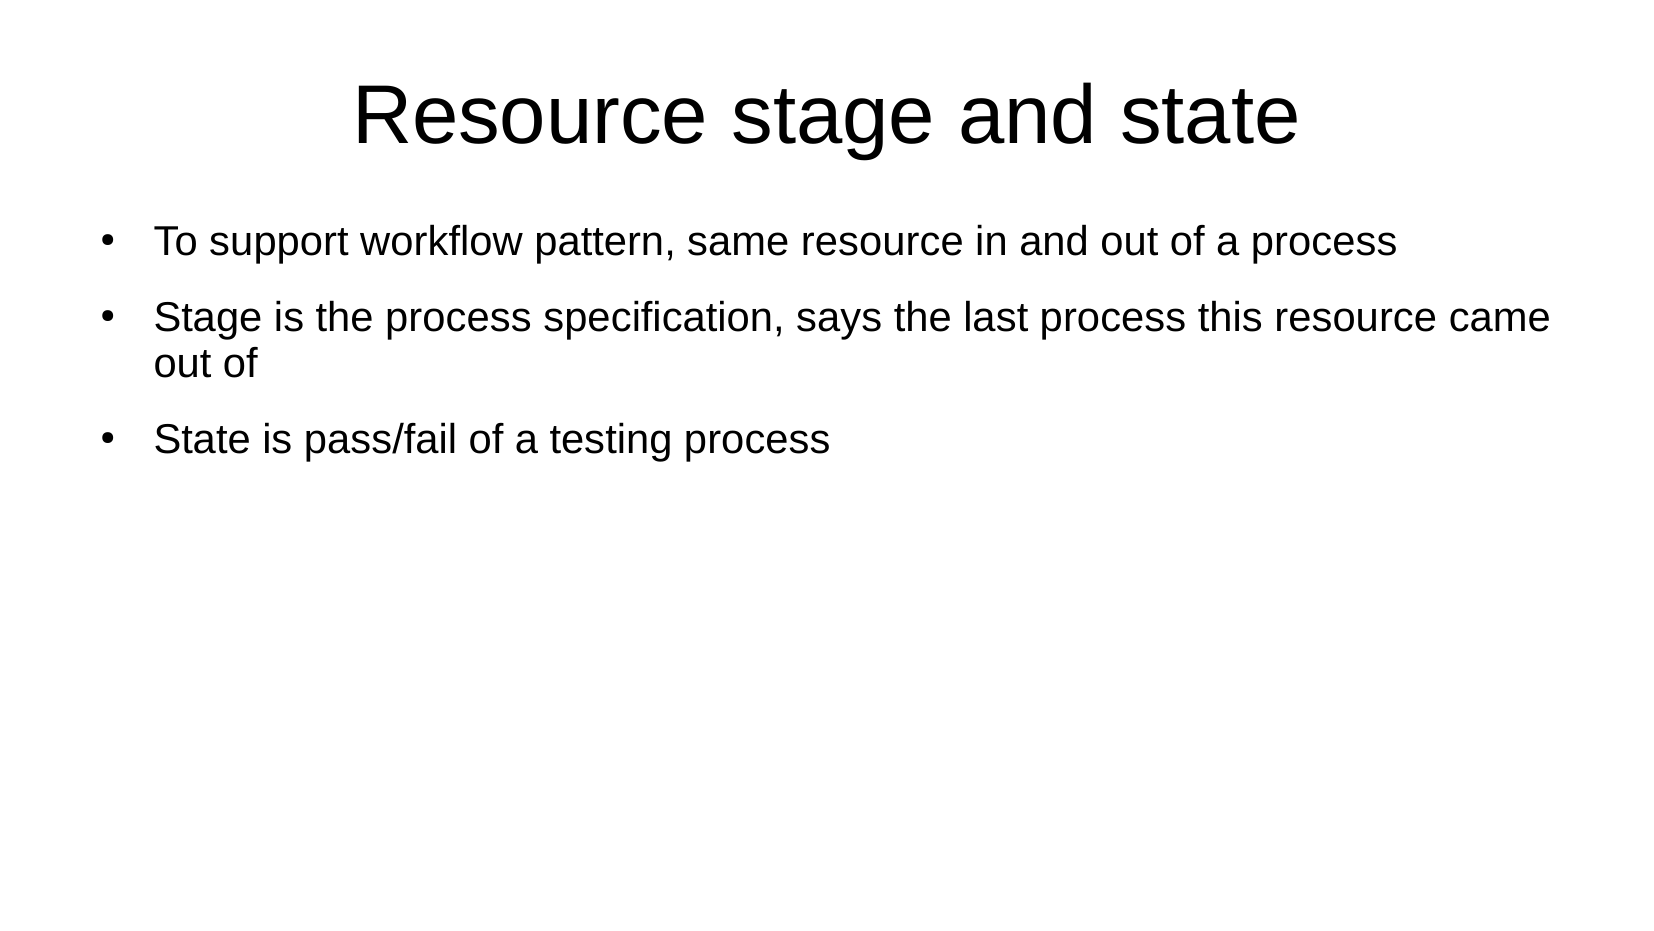

# Resource stage and state
To support workflow pattern, same resource in and out of a process
Stage is the process specification, says the last process this resource came out of
State is pass/fail of a testing process